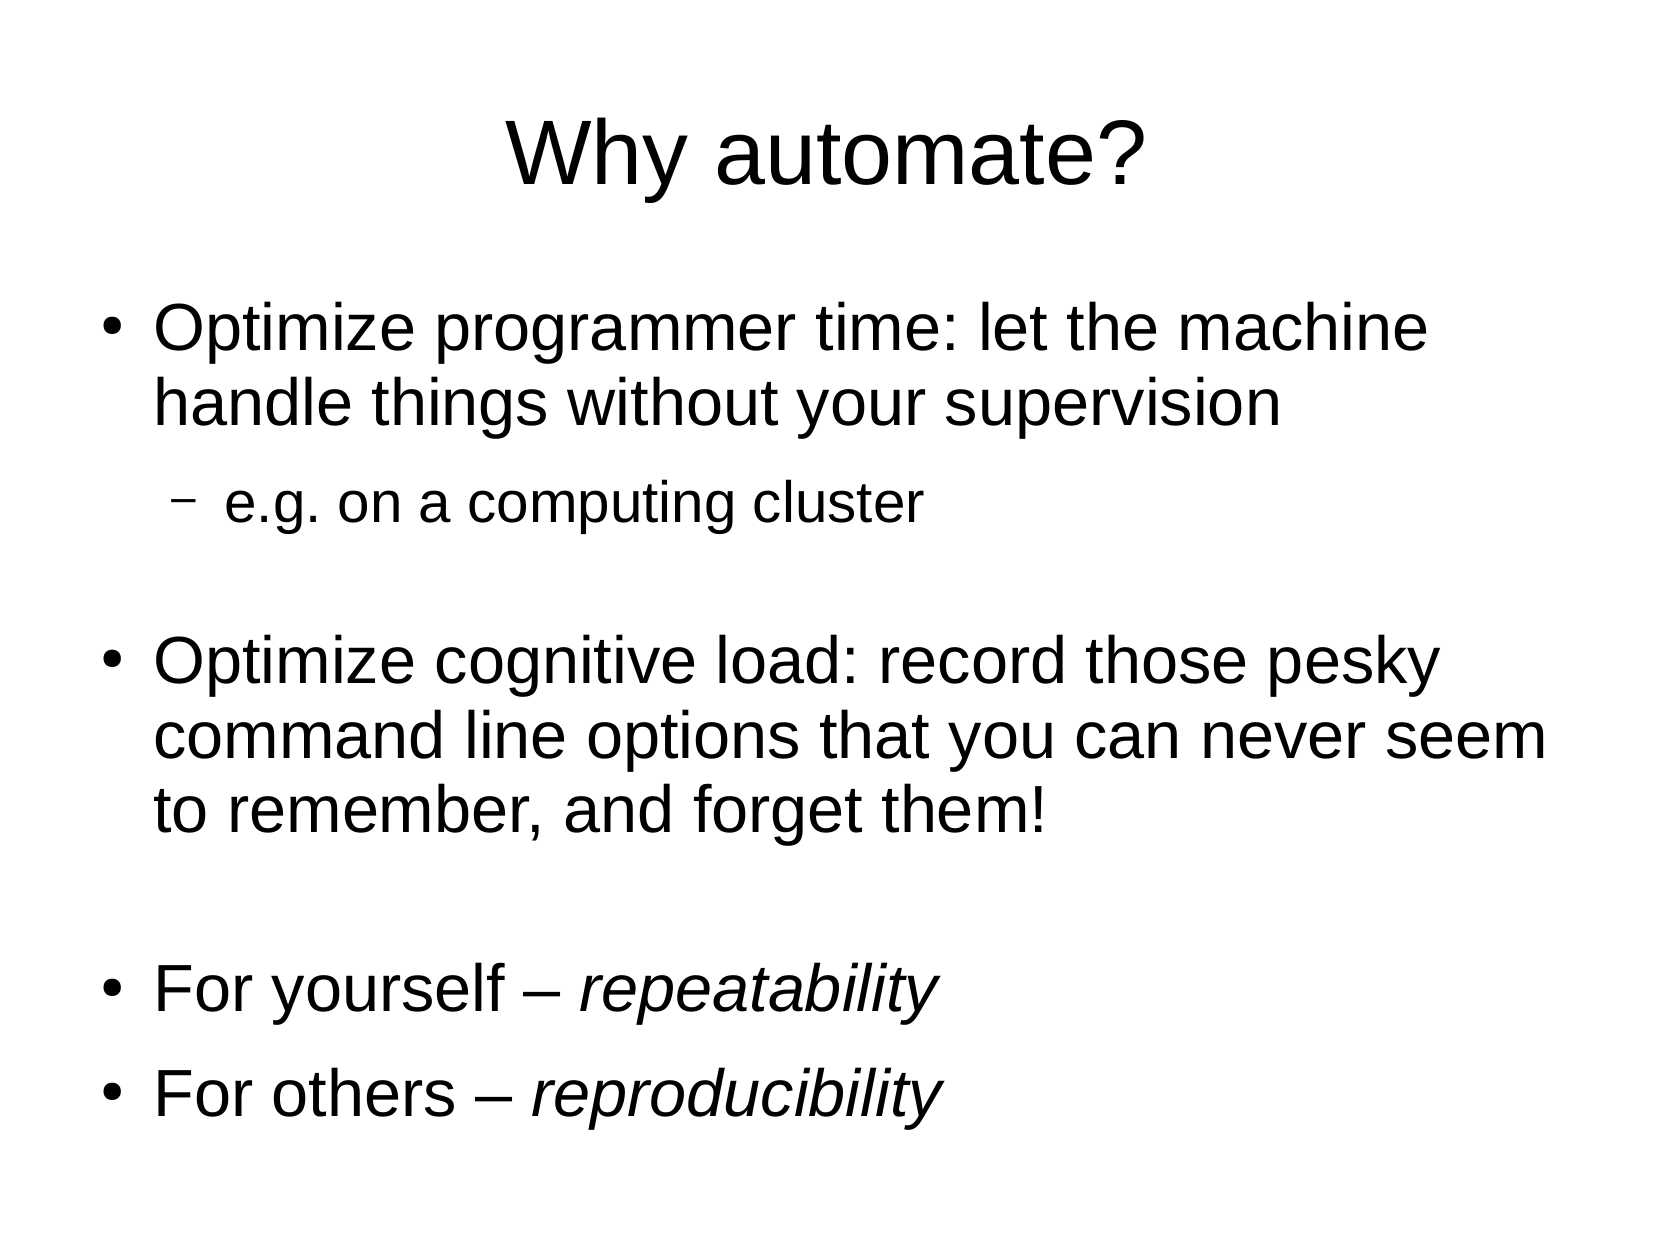

# Why automate?
Optimize programmer time: let the machine handle things without your supervision
e.g. on a computing cluster
Optimize cognitive load: record those pesky command line options that you can never seem to remember, and forget them!
For yourself – repeatability
For others – reproducibility